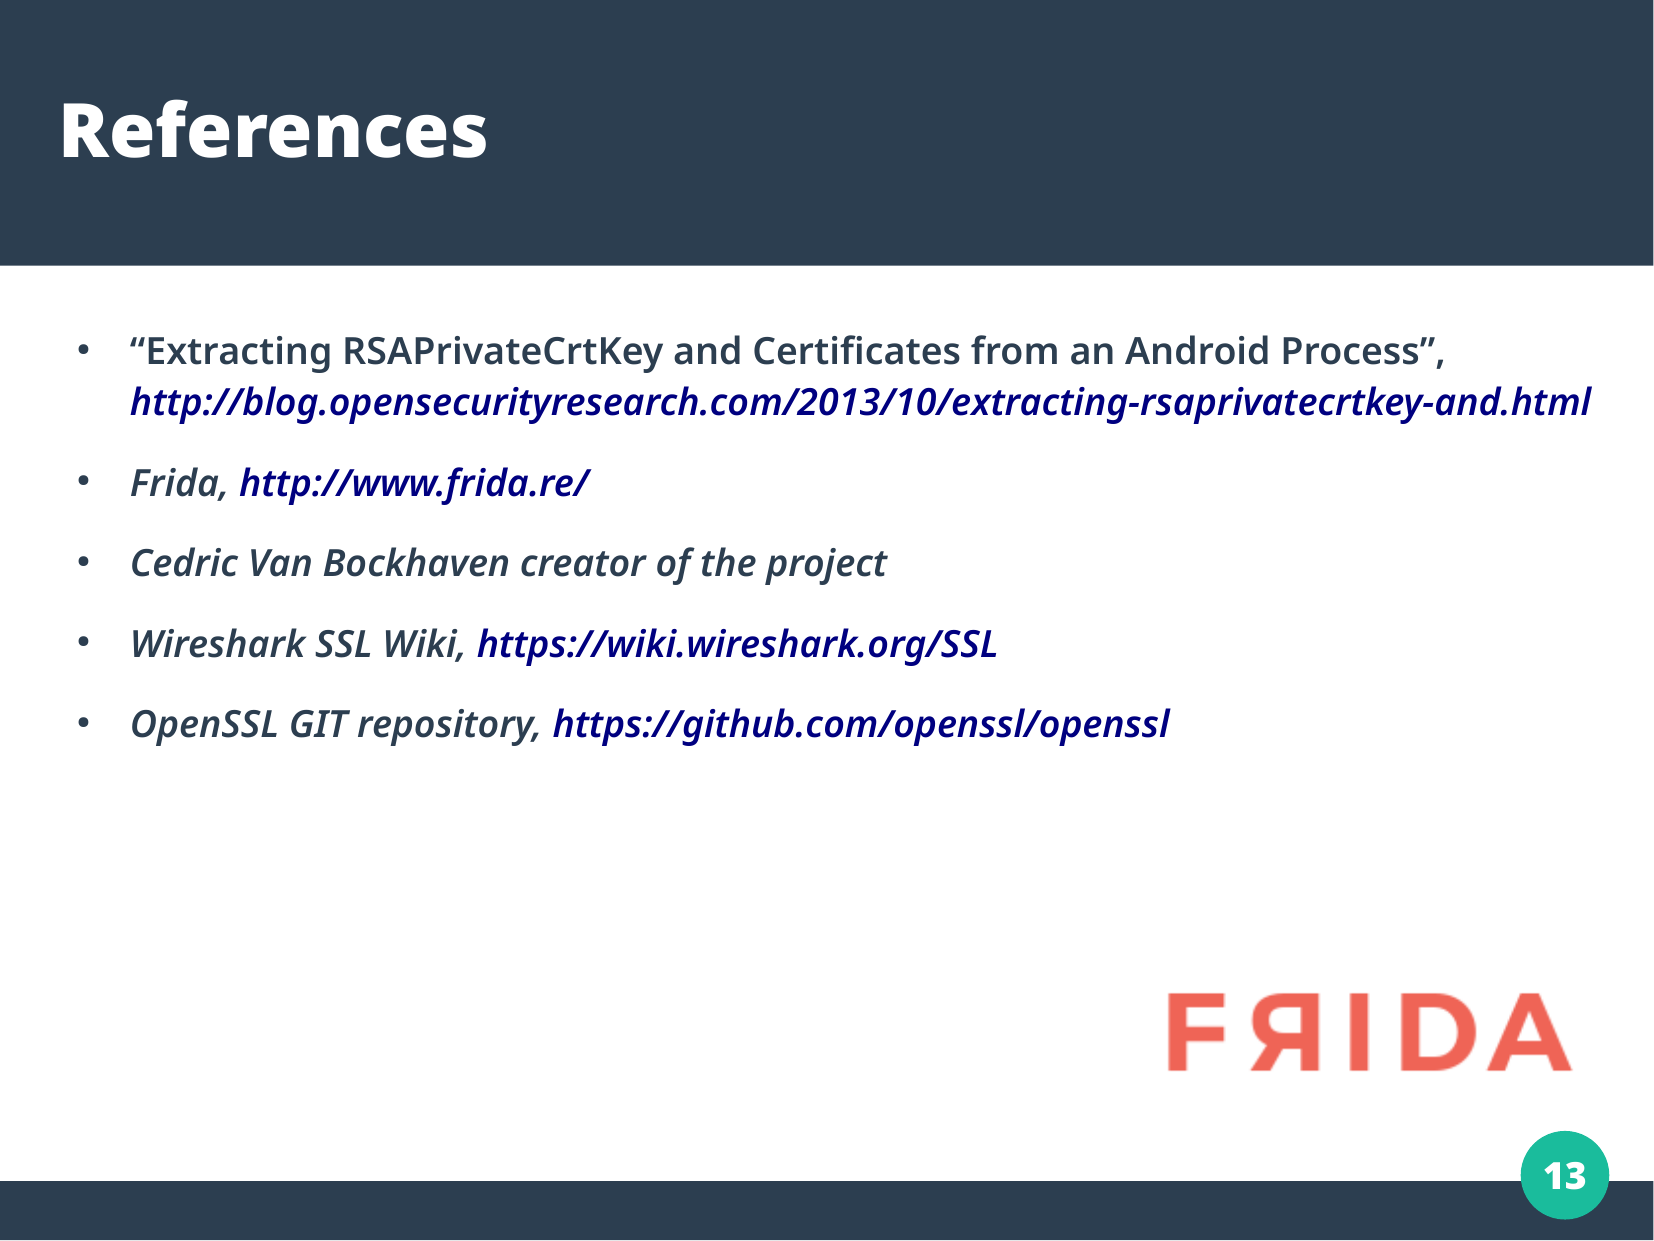

# References
“Extracting RSAPrivateCrtKey and Certificates from an Android Process”, http://blog.opensecurityresearch.com/2013/10/extracting-rsaprivatecrtkey-and.html
Frida, http://www.frida.re/
Cedric Van Bockhaven creator of the project
Wireshark SSL Wiki, https://wiki.wireshark.org/SSL
OpenSSL GIT repository, https://github.com/openssl/openssl
13